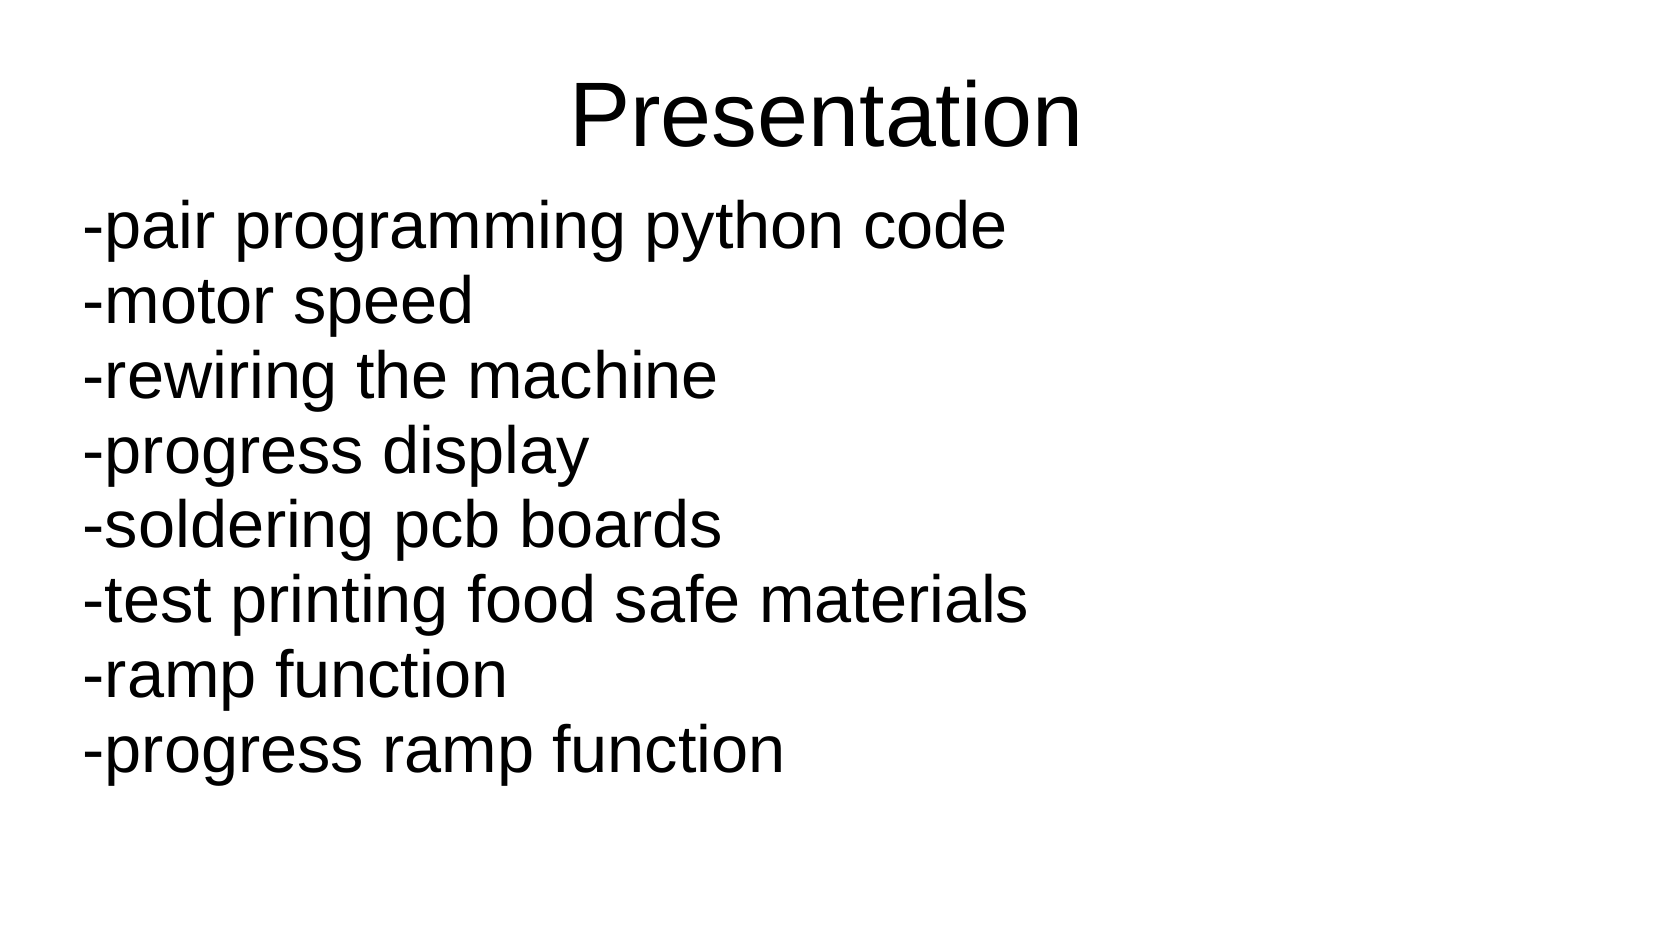

# Presentation
-pair programming python code
-motor speed
-rewiring the machine
-progress display
-soldering pcb boards
-test printing food safe materials
-ramp function
-progress ramp function